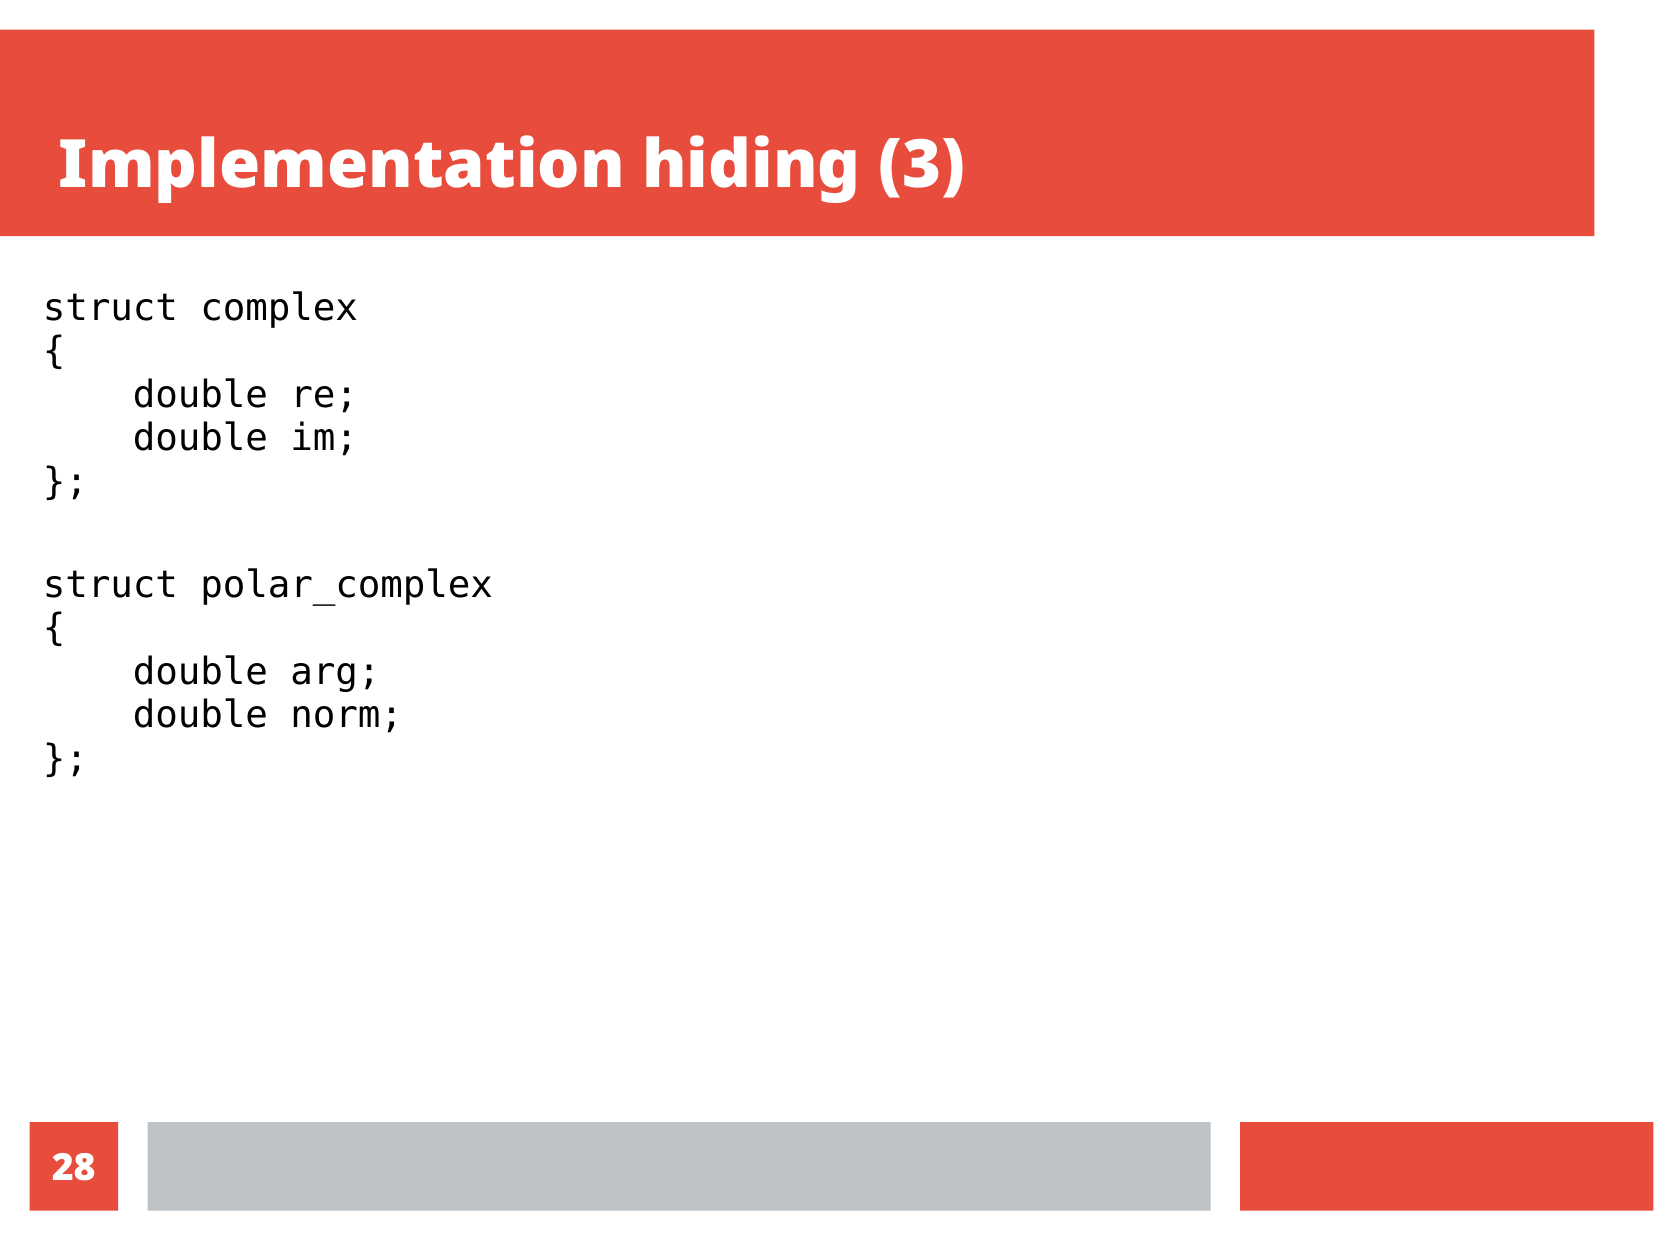

# Implementation hiding (3)
struct complex
{
 double re;
 double im;
};
struct polar_complex
{
 double arg;
 double norm;
};
28